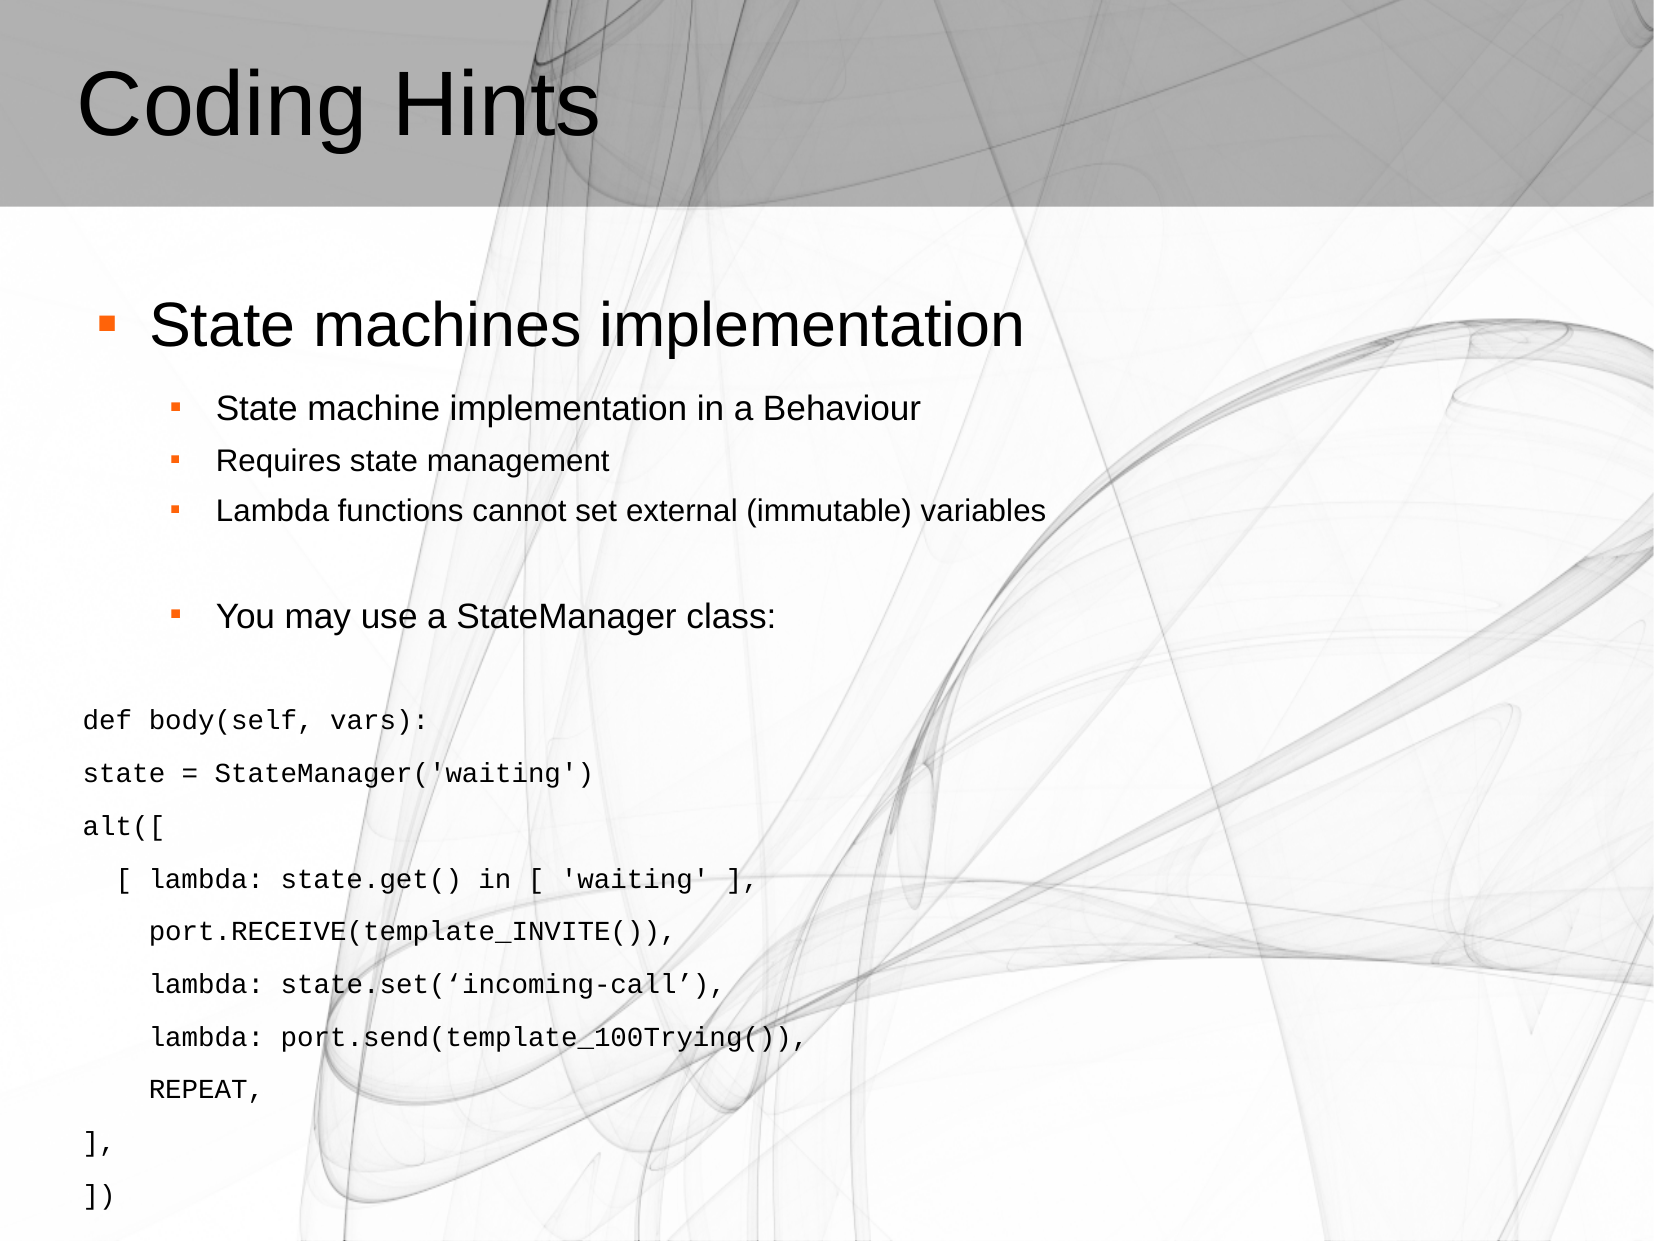

# Coding Hints
State machines implementation
State machine implementation in a Behaviour
Requires state management
Lambda functions cannot set external (immutable) variables
You may use a StateManager class:
def body(self, vars):
state = StateManager('waiting')
alt([
 [ lambda: state.get() in [ 'waiting' ],
 port.RECEIVE(template_INVITE()),
 lambda: state.set(‘incoming-call’),
 lambda: port.send(template_100Trying()),
 REPEAT,
],
])